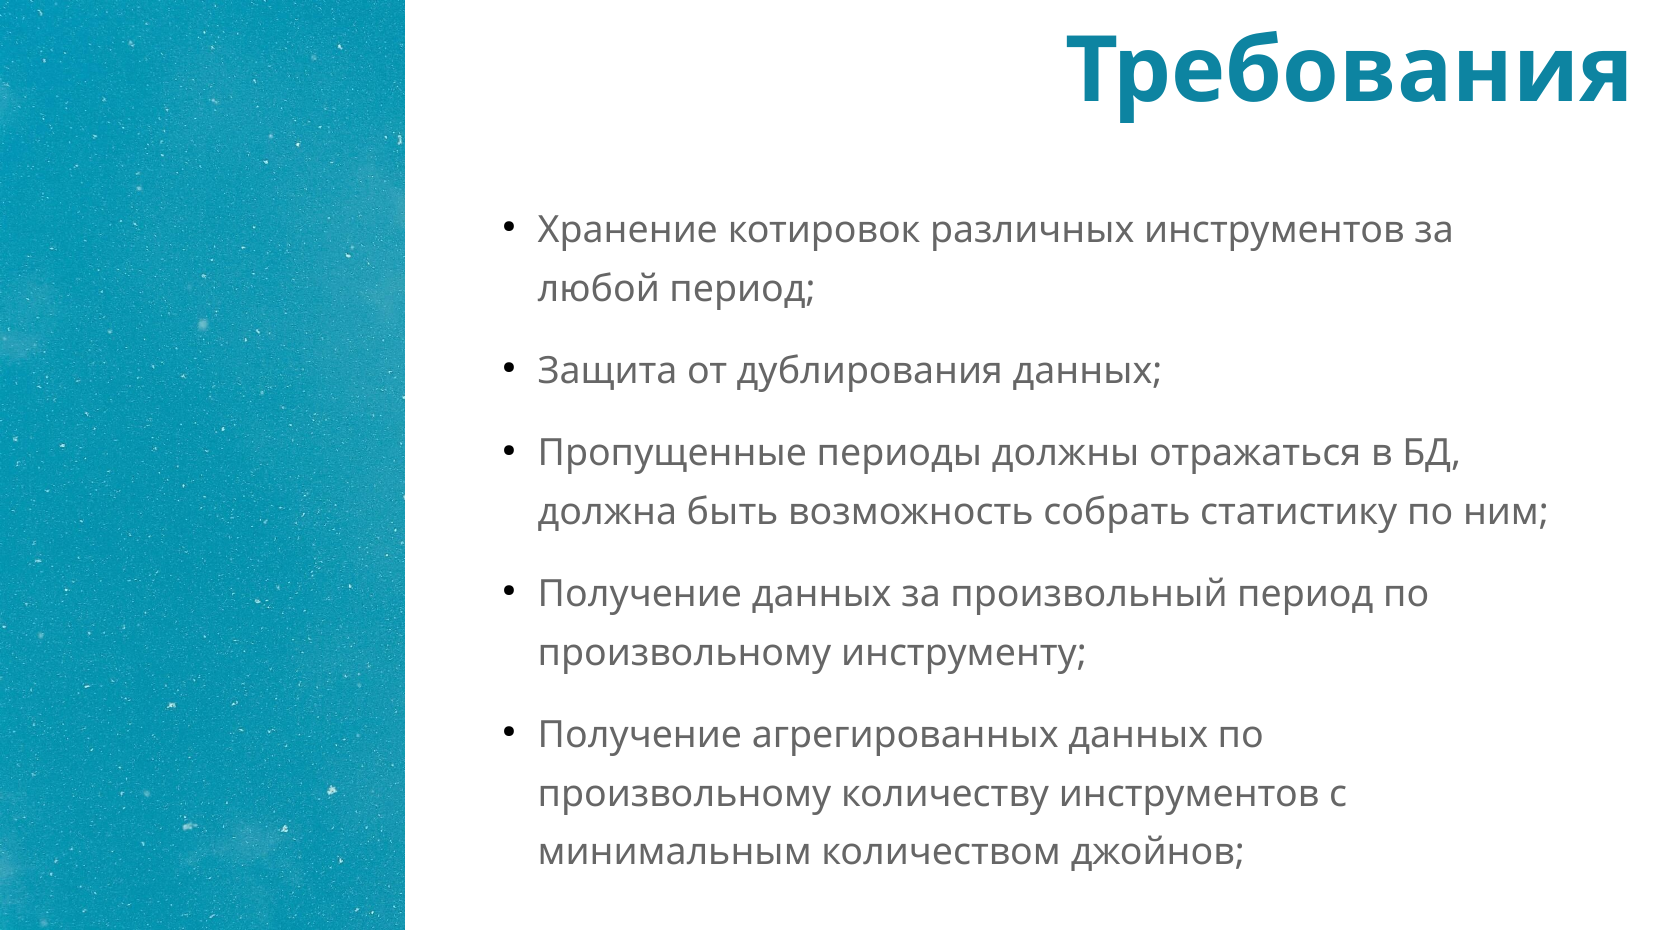

# Требования
Хранение котировок различных инструментов за любой период;
Защита от дублирования данных;
Пропущенные периоды должны отражаться в БД, должна быть возможность собрать статистику по ним;
Получение данных за произвольный период по произвольному инструменту;
Получение агрегированных данных по произвольному количеству инструментов с минимальным количеством джойнов;